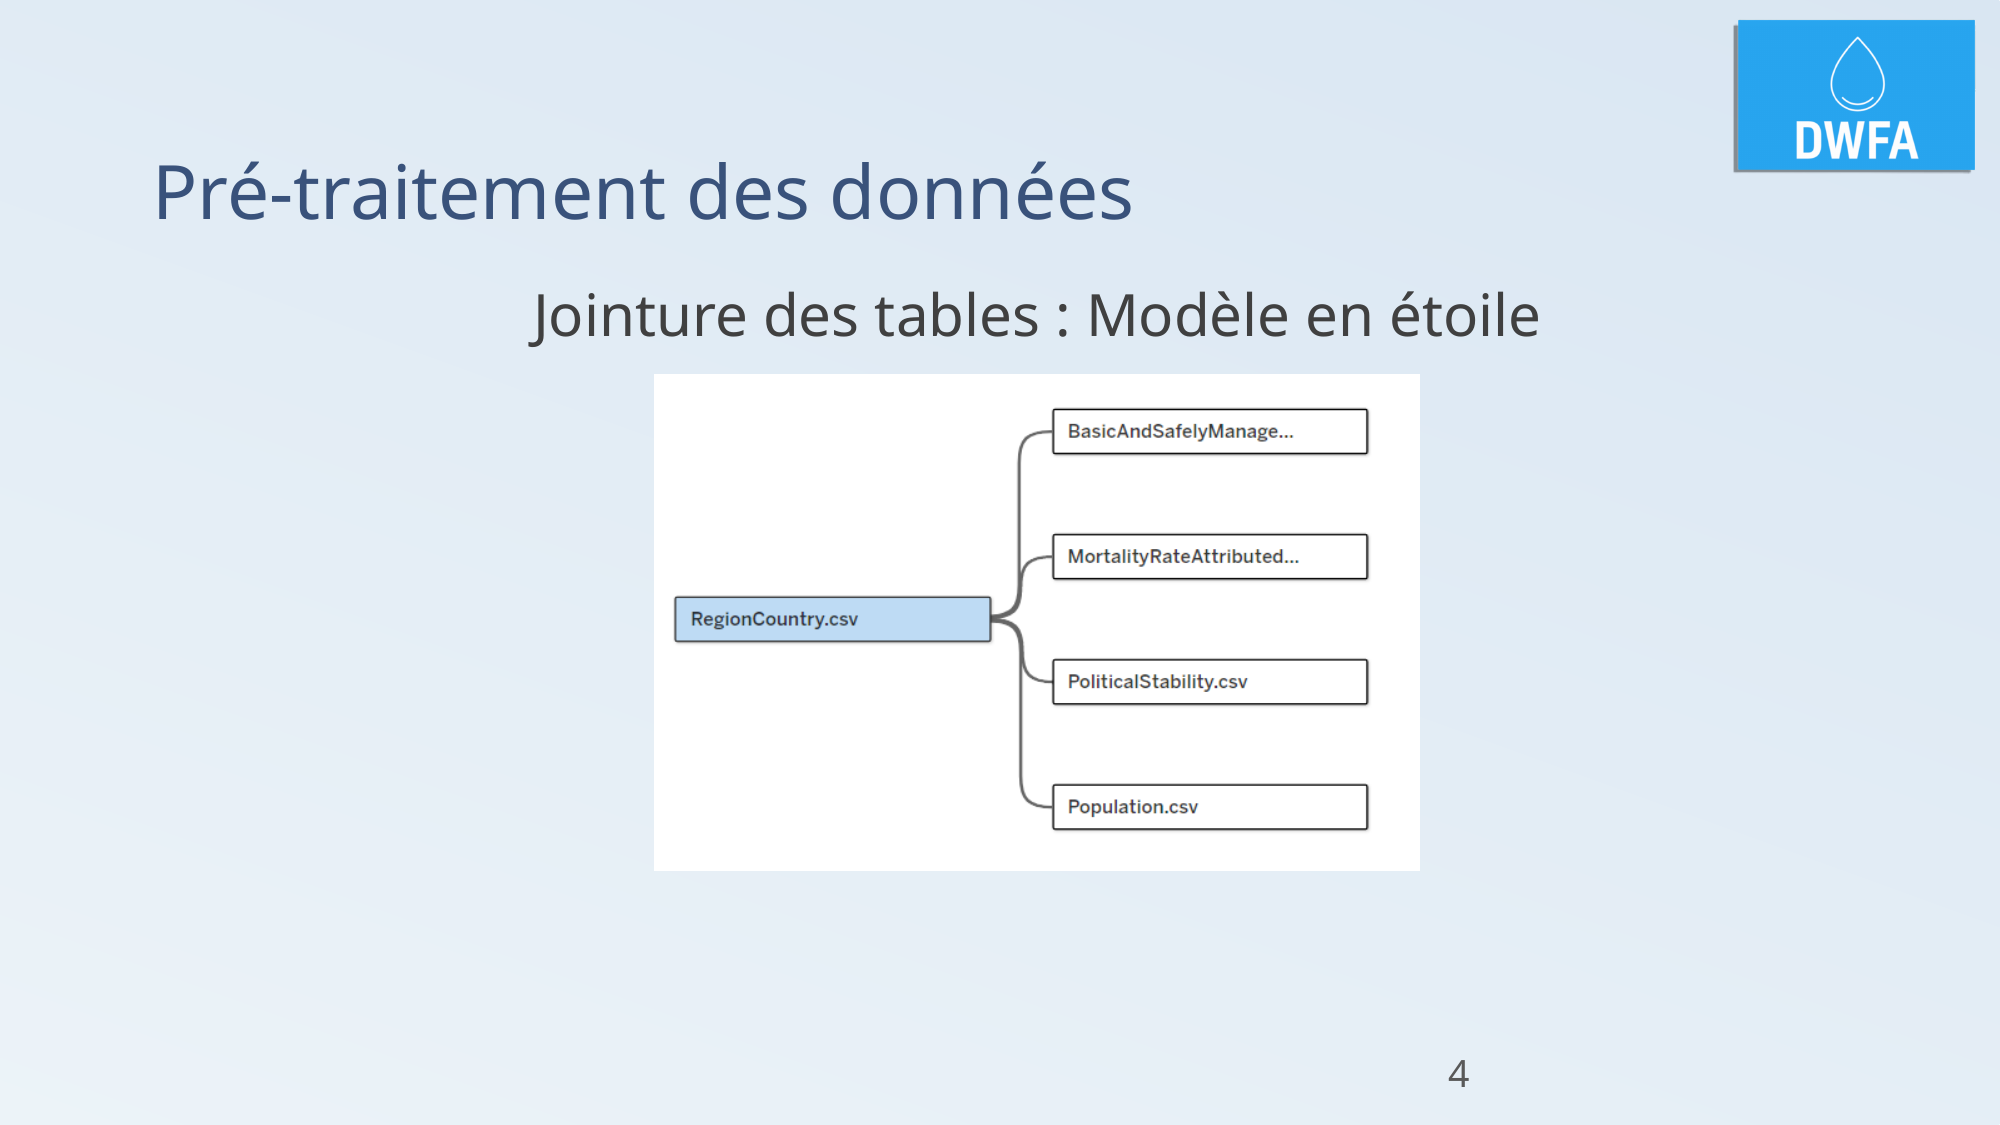

# Pré-traitement des données
Jointure des tables : Modèle en étoile